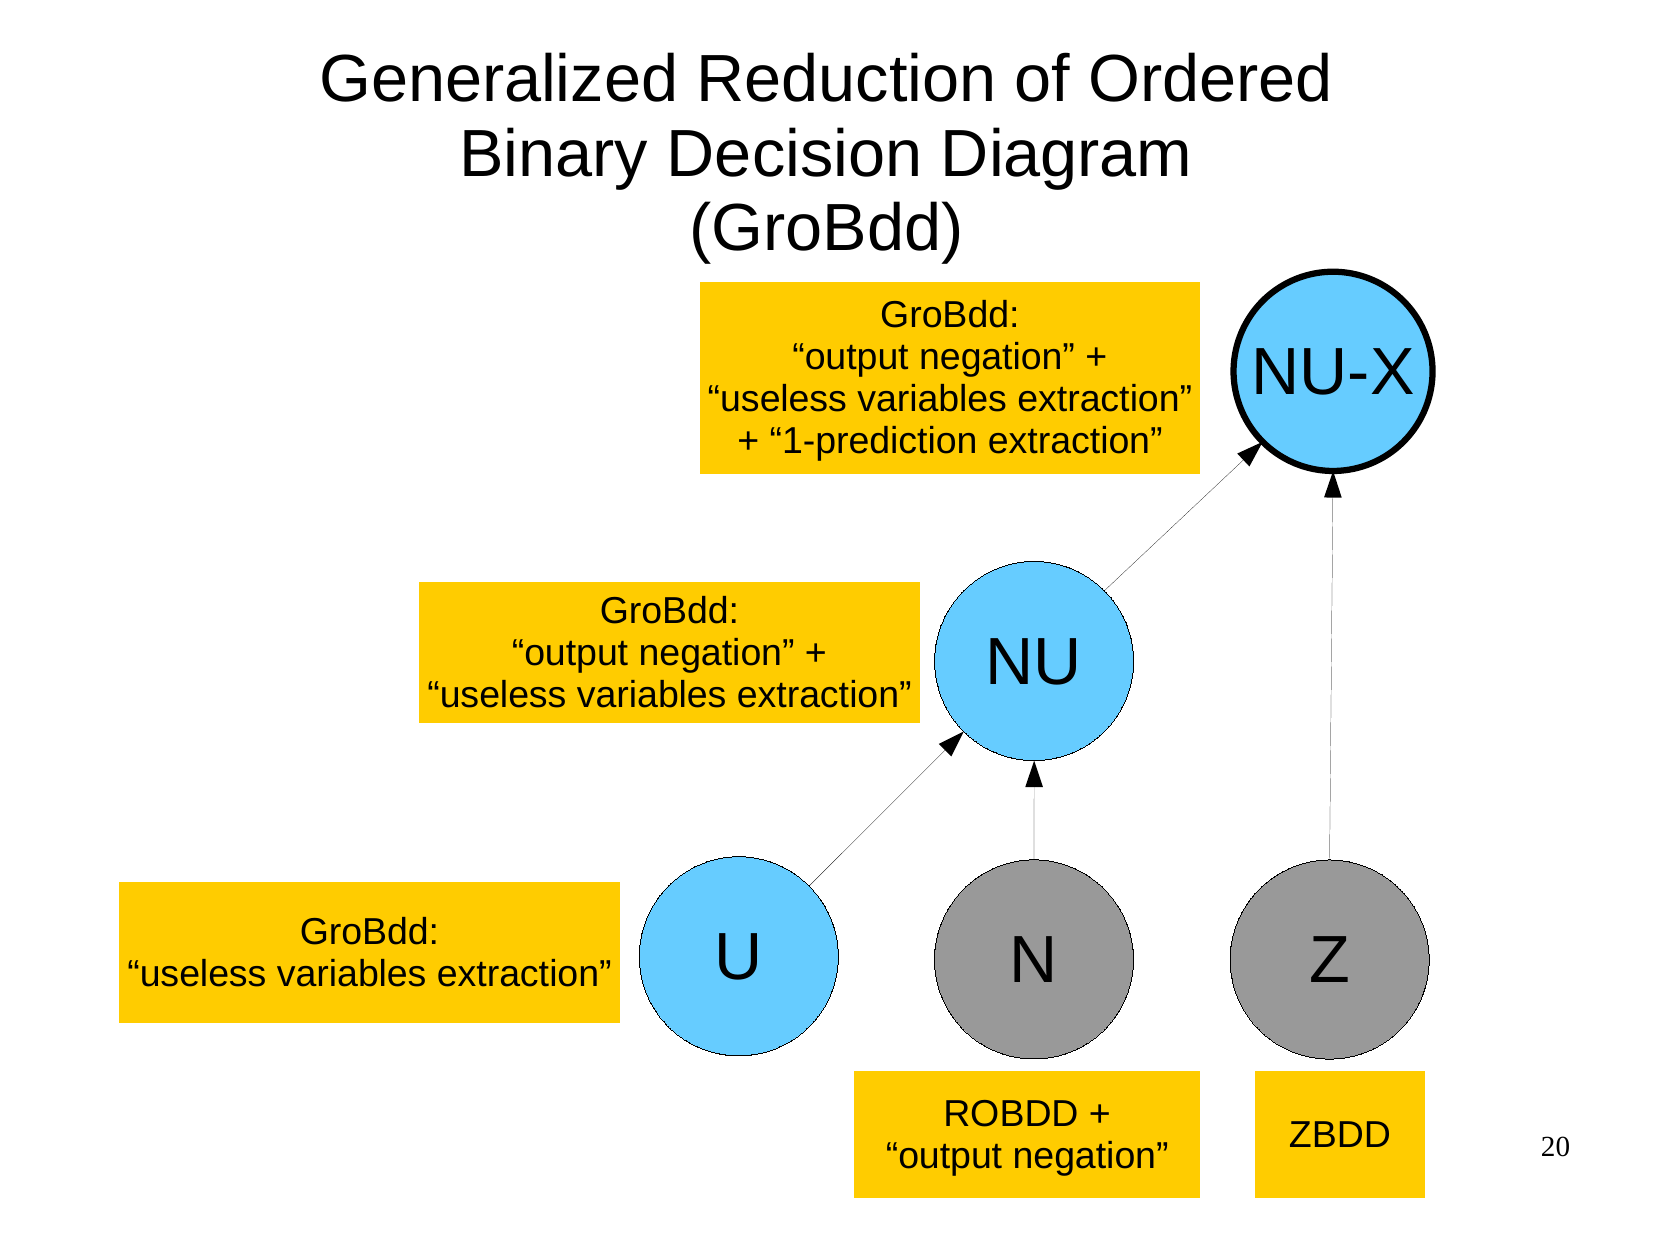

# Generalized Reduction of Ordered Binary Decision Diagram (GroBdd)
NU-X
GroBdd:
“output negation” +
“useless variables extraction”
+ “1-prediction extraction”
NU
GroBdd:
“output negation” +
“useless variables extraction”
U
N
Z
GroBdd:
“useless variables extraction”
ROBDD +
“output negation”
ZBDD
20